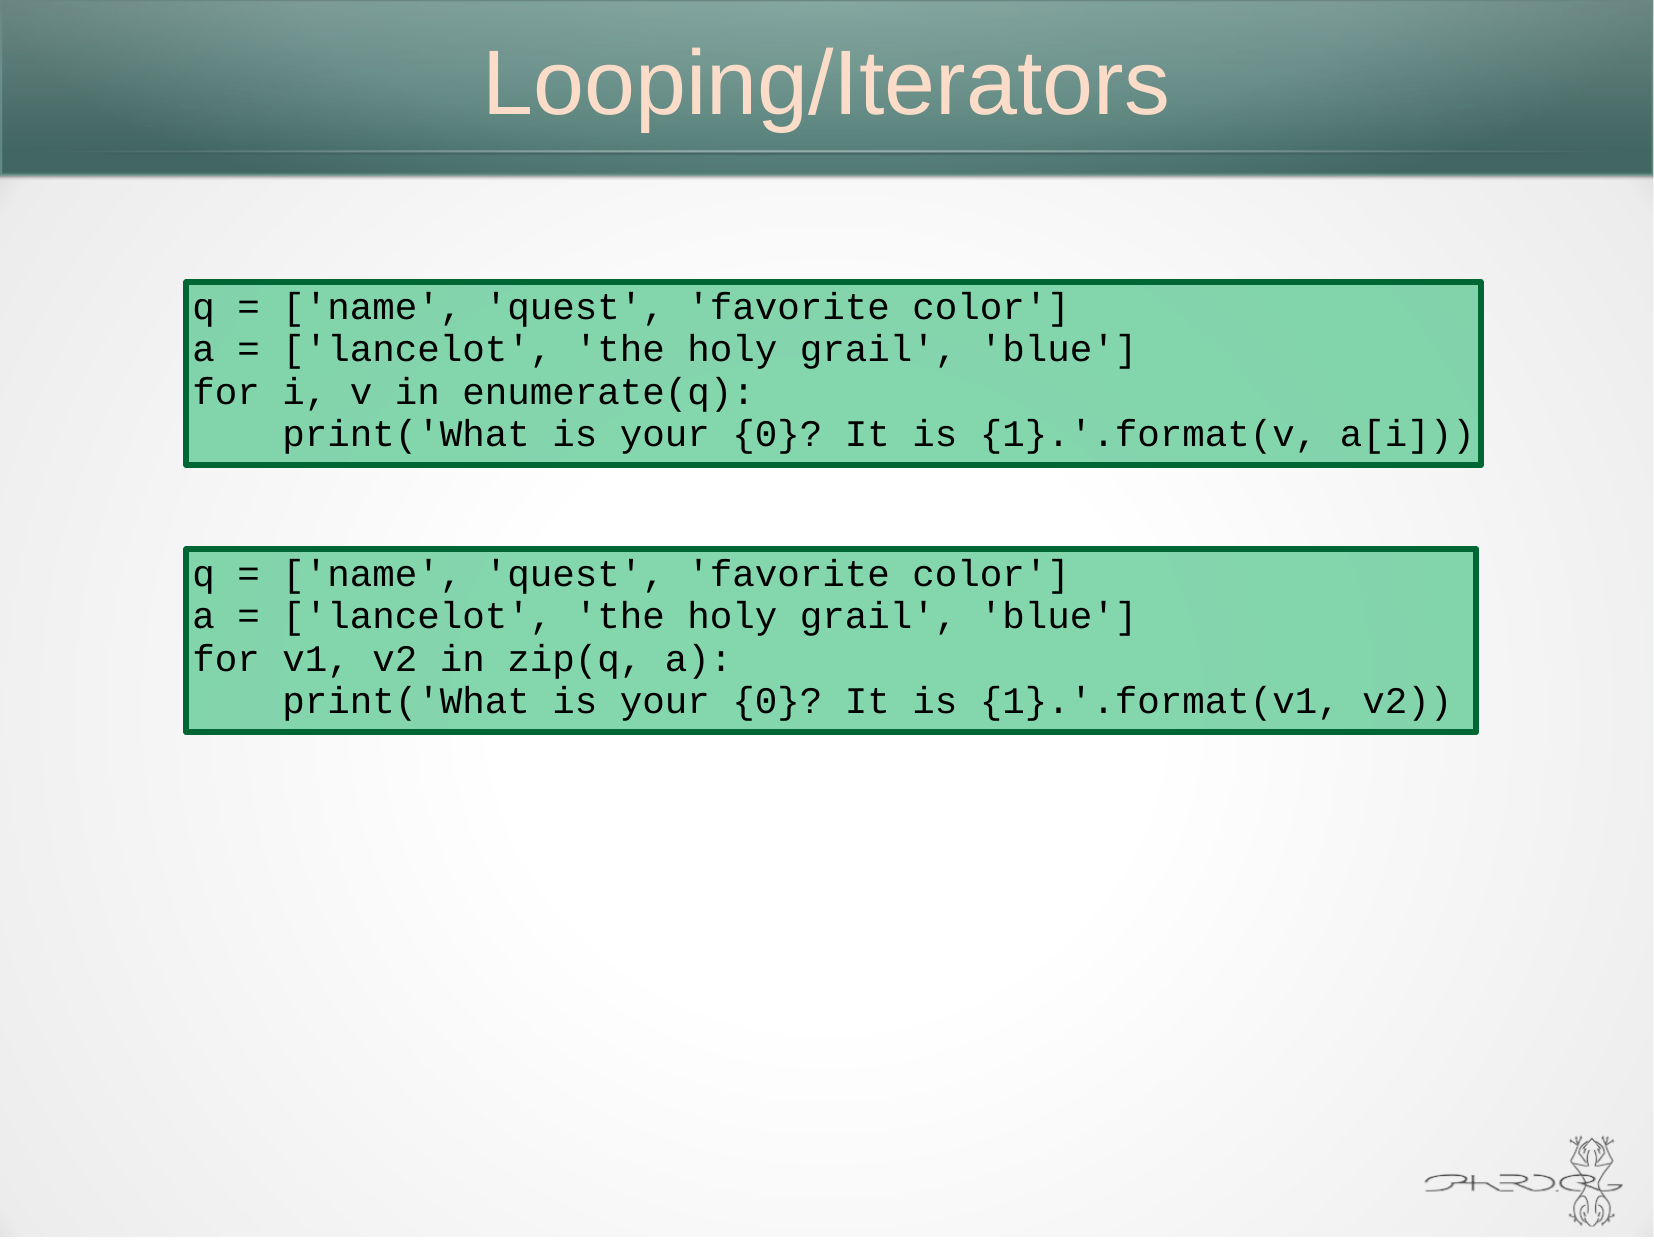

# Looping/Iterators
q = ['name', 'quest', 'favorite color']
a = ['lancelot', 'the holy grail', 'blue']
for i, v in enumerate(q):
 print('What is your {0}? It is {1}.'.format(v, a[i]))
q = ['name', 'quest', 'favorite color']
a = ['lancelot', 'the holy grail', 'blue']
for v1, v2 in zip(q, a):
 print('What is your {0}? It is {1}.'.format(v1, v2))